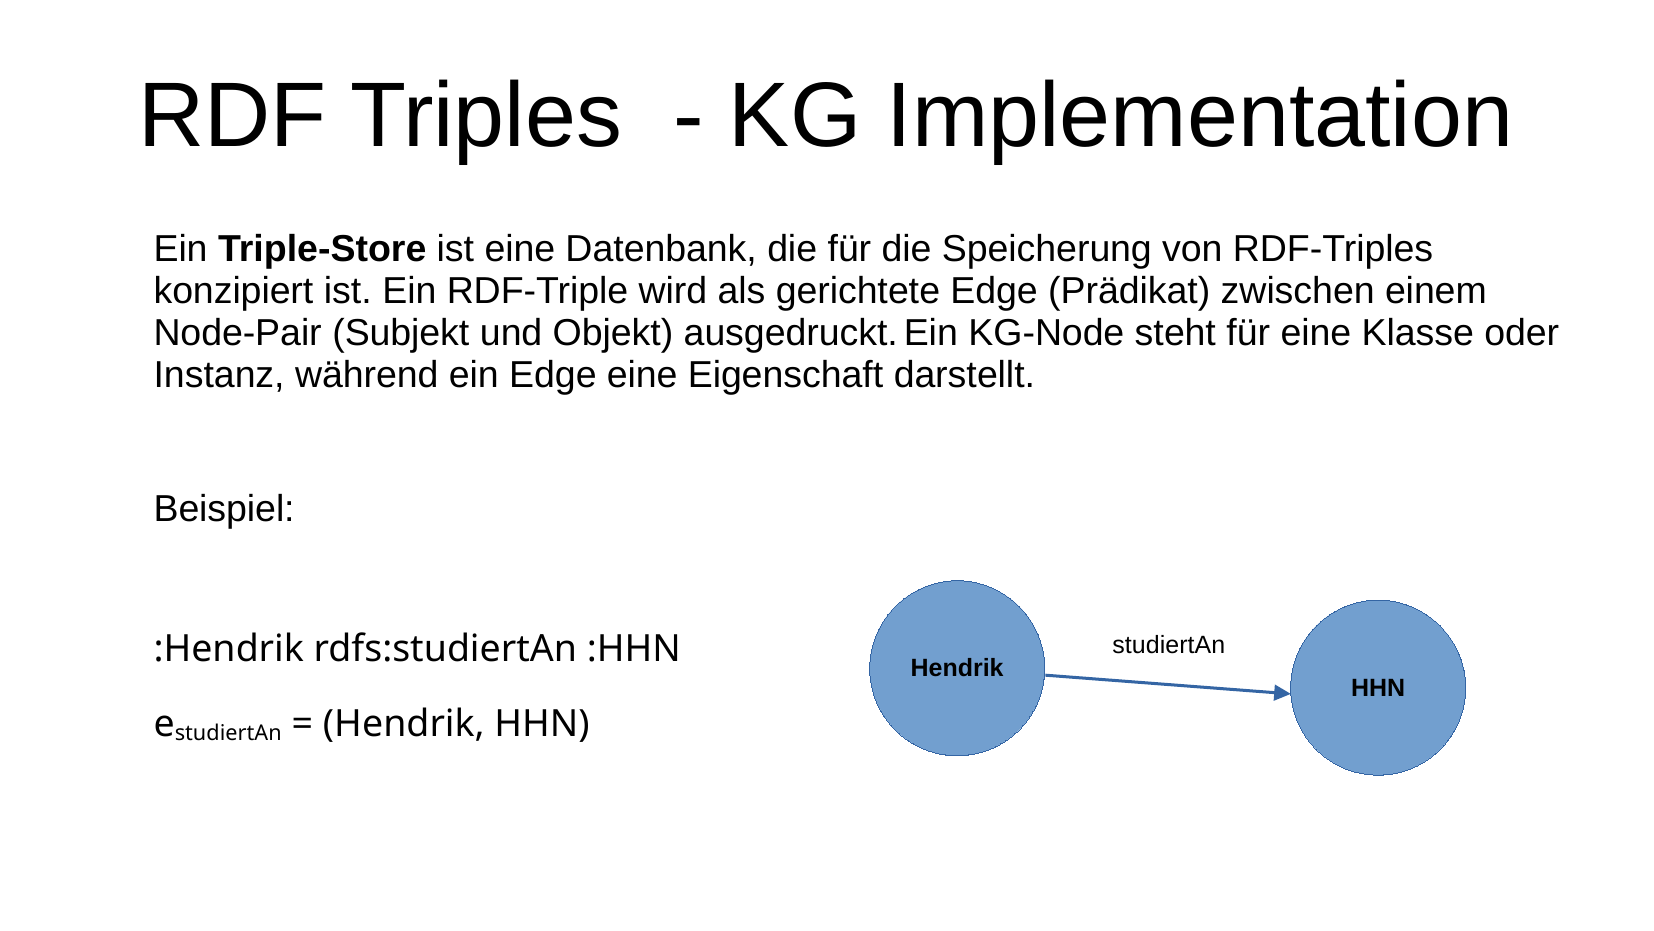

# RDF Triples - KG Implementation
Ein Triple-Store ist eine Datenbank, die für die Speicherung von RDF-Triples konzipiert ist. Ein RDF-Triple wird als gerichtete Edge (Prädikat) zwischen einem Node-Pair (Subjekt und Objekt) ausgedruckt. Ein KG-Node steht für eine Klasse oder Instanz, während ein Edge eine Eigenschaft darstellt.
Beispiel:
:Hendrik rdfs:studiertAn :HHN
estudiertAn = (Hendrik, HHN)
Hendrik
HHN
studiertAn